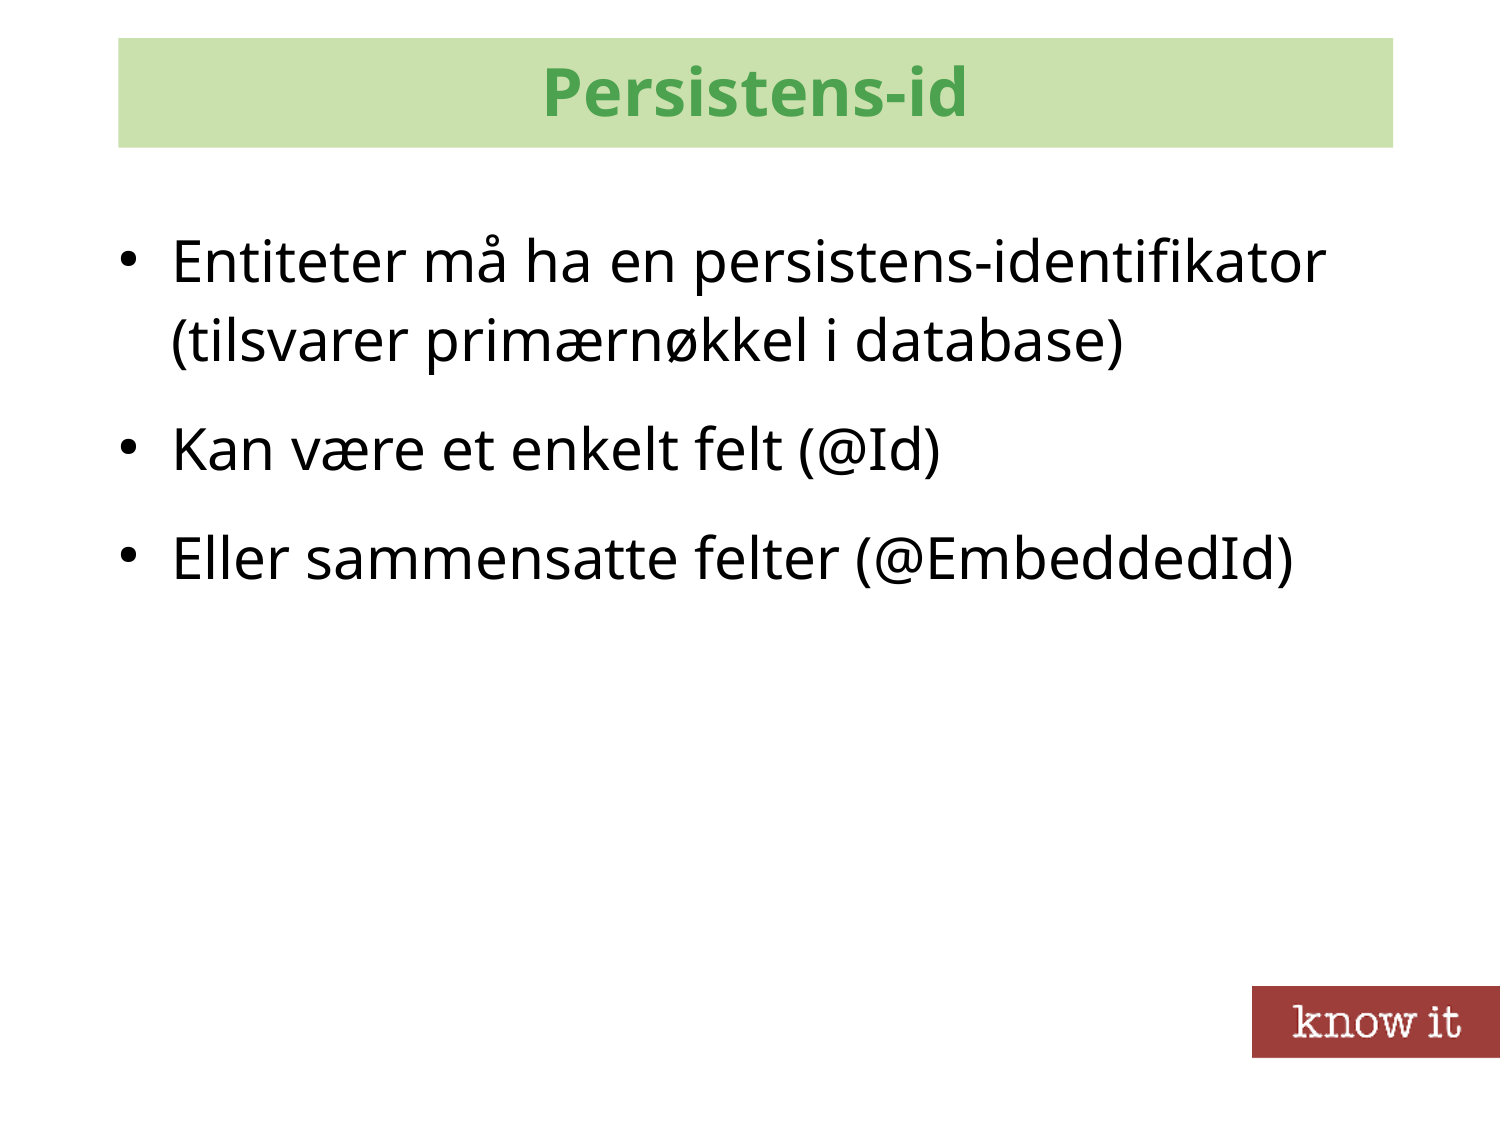

Persistens-id
# Entiteter må ha en persistens-identifikator (tilsvarer primærnøkkel i database)
Kan være et enkelt felt (@Id)
Eller sammensatte felter (@EmbeddedId)